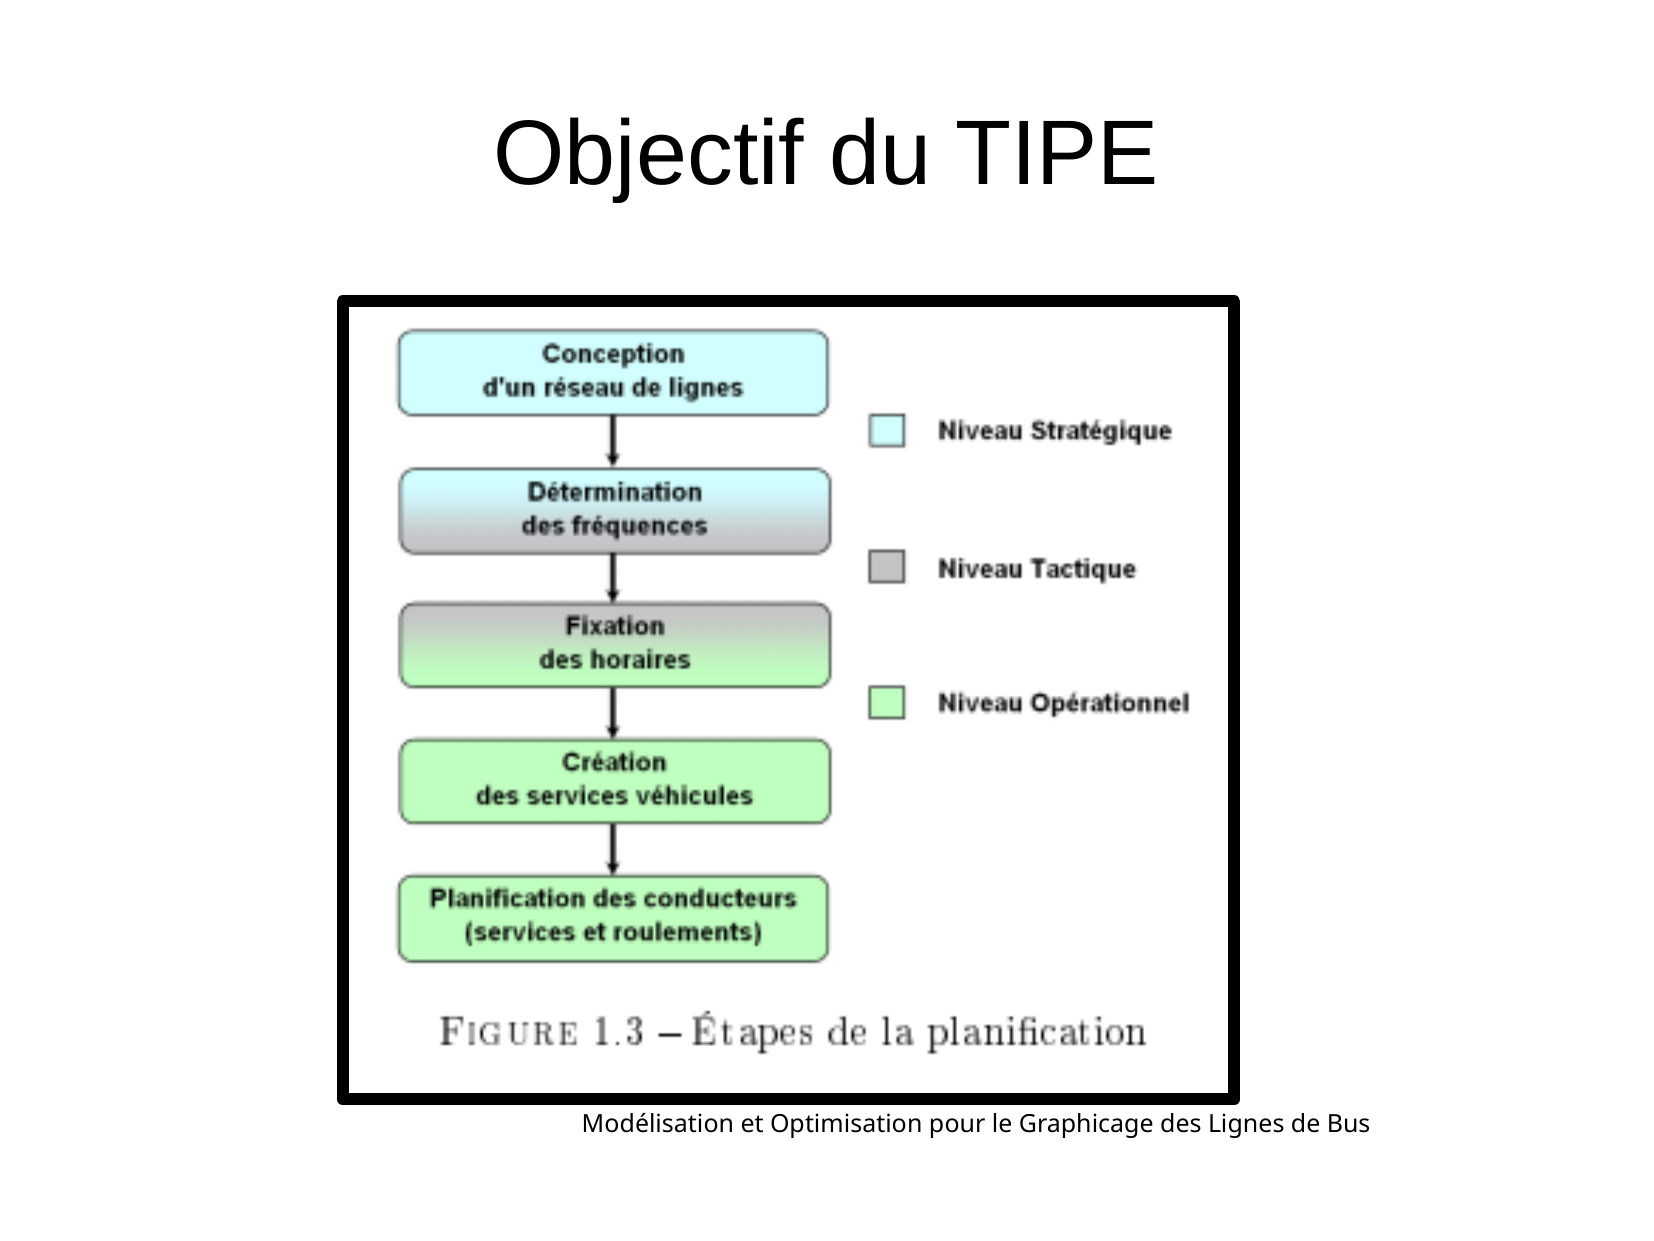

# Objectif du TIPE
Modélisation et Optimisation pour le Graphicage des Lignes de Bus